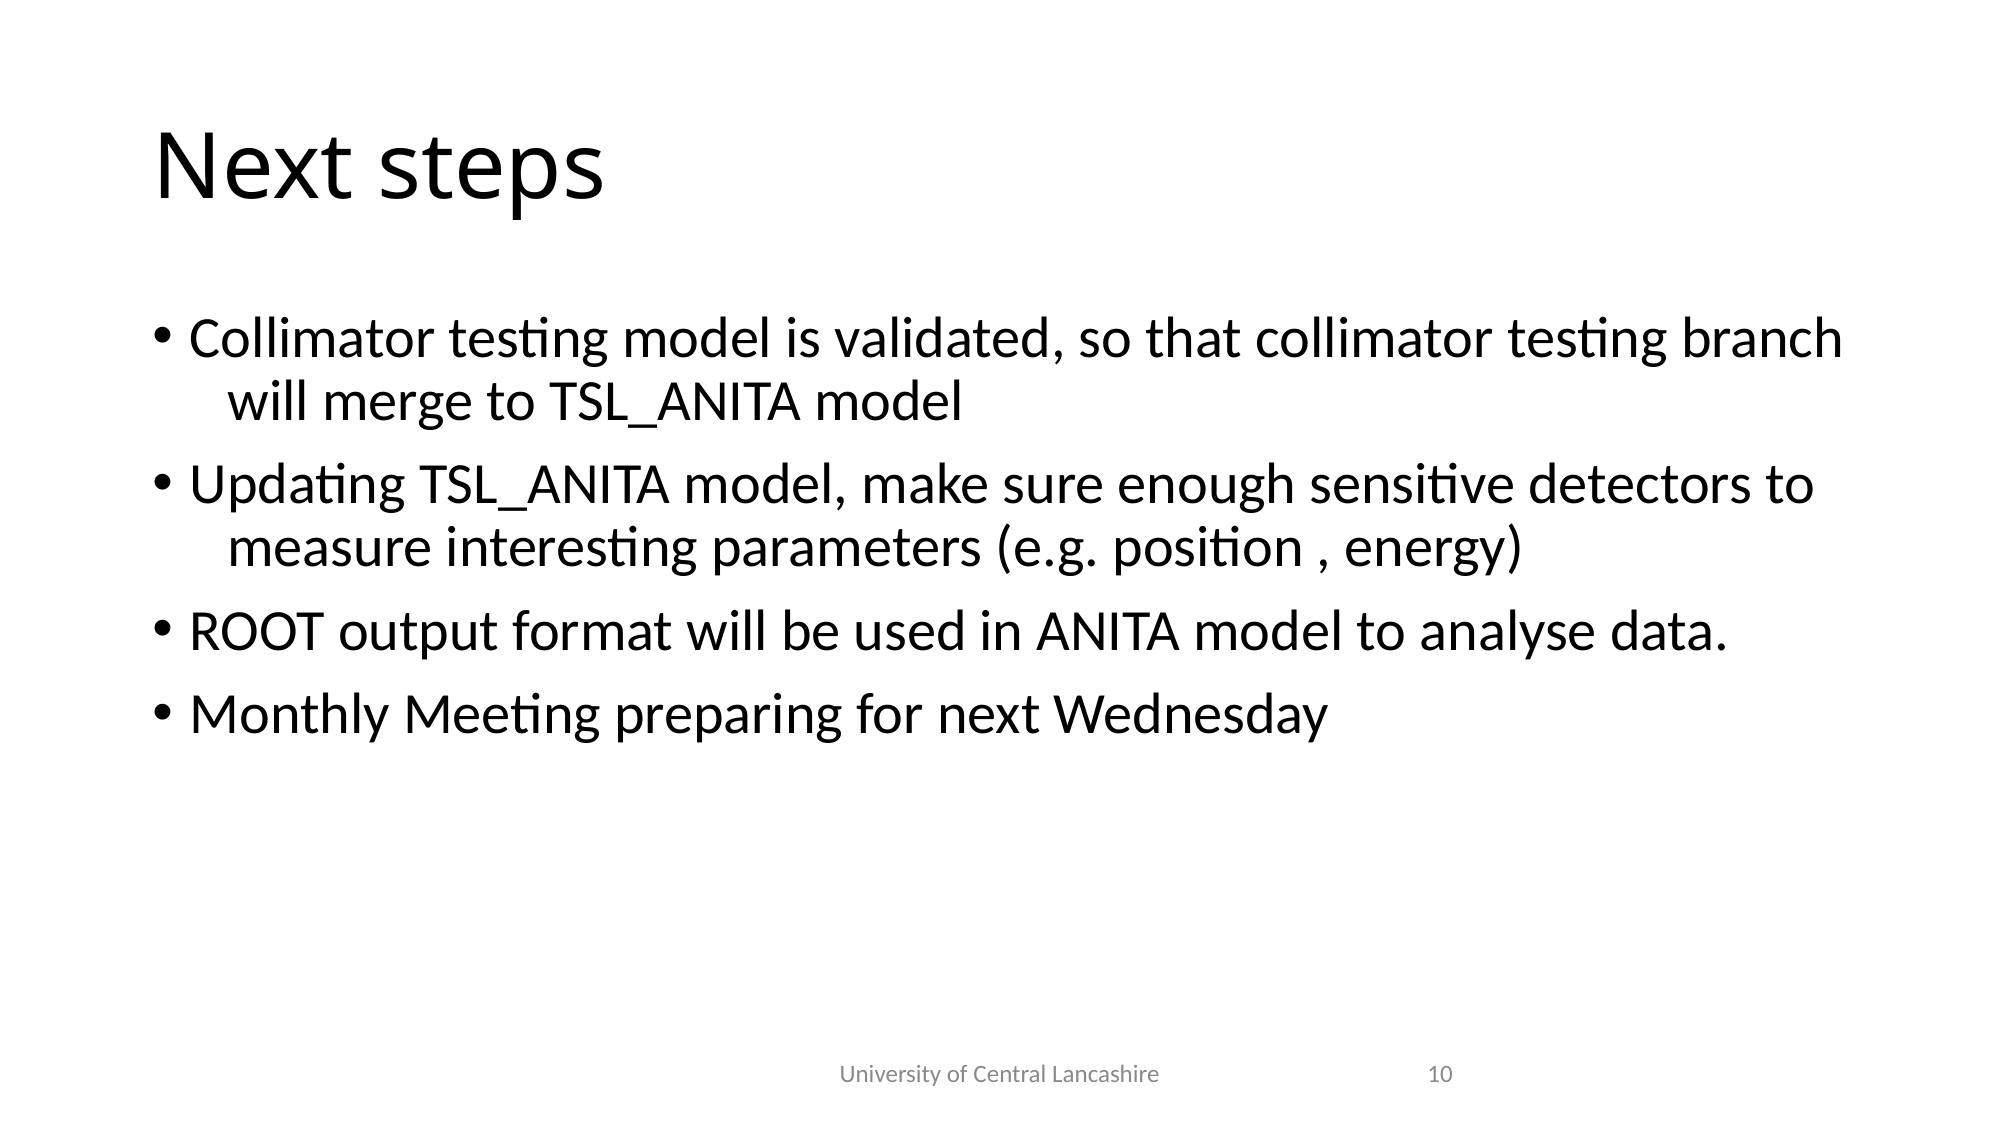

# Next steps
Collimator testing model is validated, so that collimator testing branch will merge to TSL_ANITA model
Updating TSL_ANITA model, make sure enough sensitive detectors to measure interesting parameters (e.g. position , energy)
ROOT output format will be used in ANITA model to analyse data.
Monthly Meeting preparing for next Wednesday
University of Central Lancashire